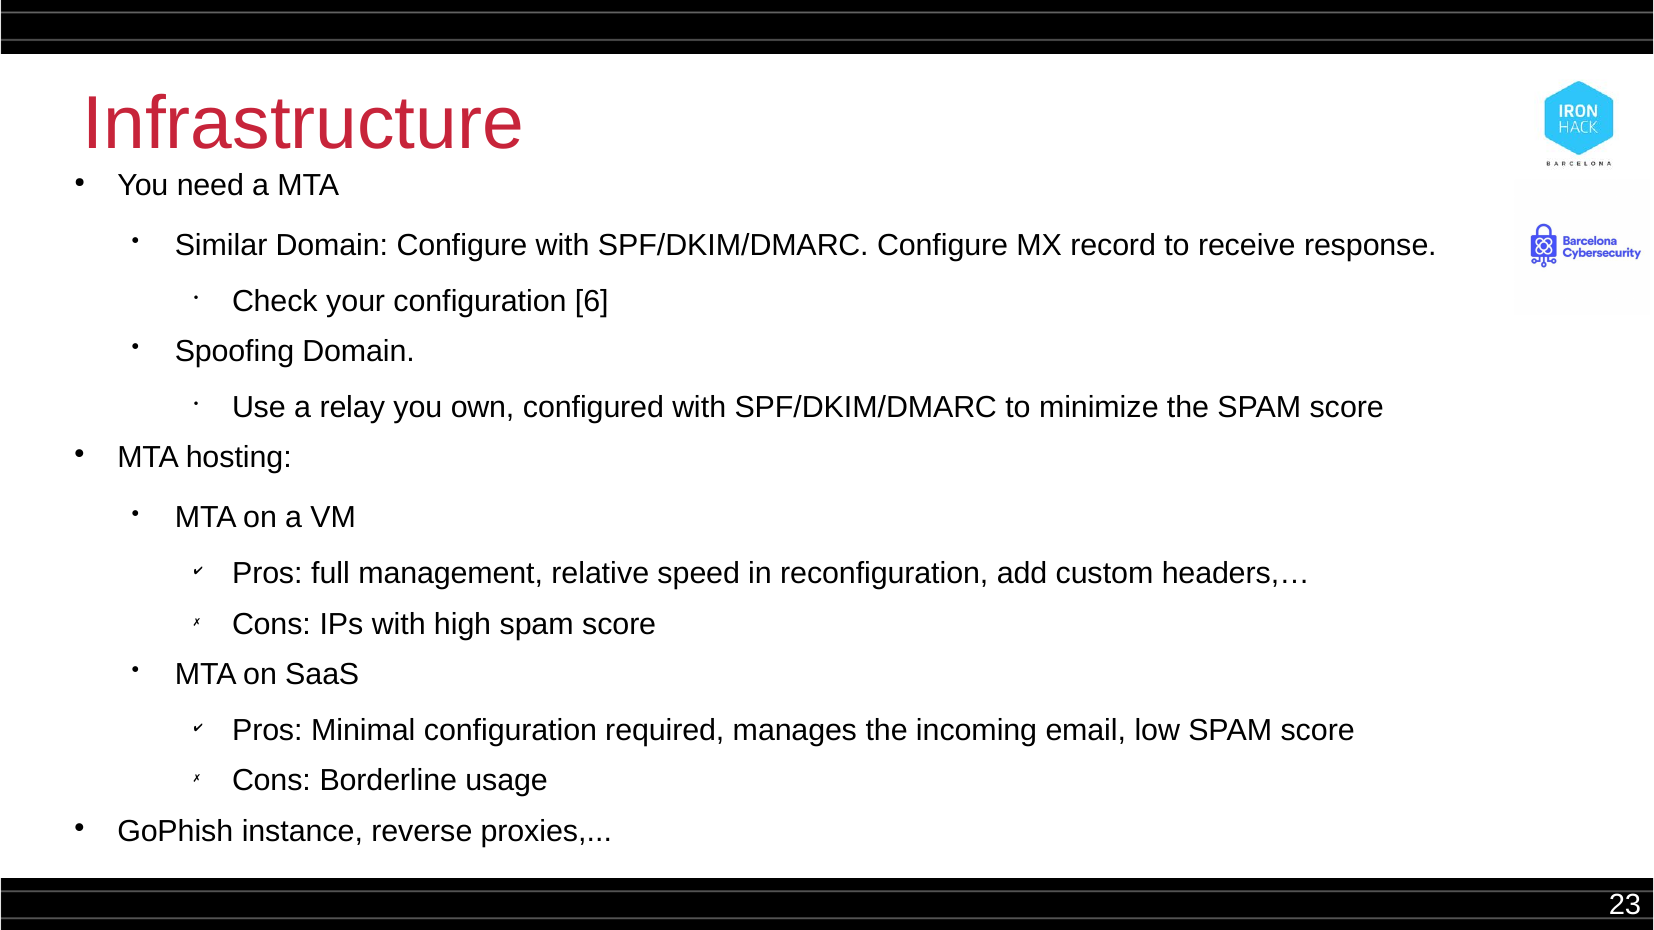

Infrastructure
You need a MTA
Similar Domain: Configure with SPF/DKIM/DMARC. Configure MX record to receive response.
Check your configuration [6]
Spoofing Domain.
Use a relay you own, configured with SPF/DKIM/DMARC to minimize the SPAM score
MTA hosting:
MTA on a VM
Pros: full management, relative speed in reconfiguration, add custom headers,…
Cons: IPs with high spam score
MTA on SaaS
Pros: Minimal configuration required, manages the incoming email, low SPAM score
Cons: Borderline usage
GoPhish instance, reverse proxies,...